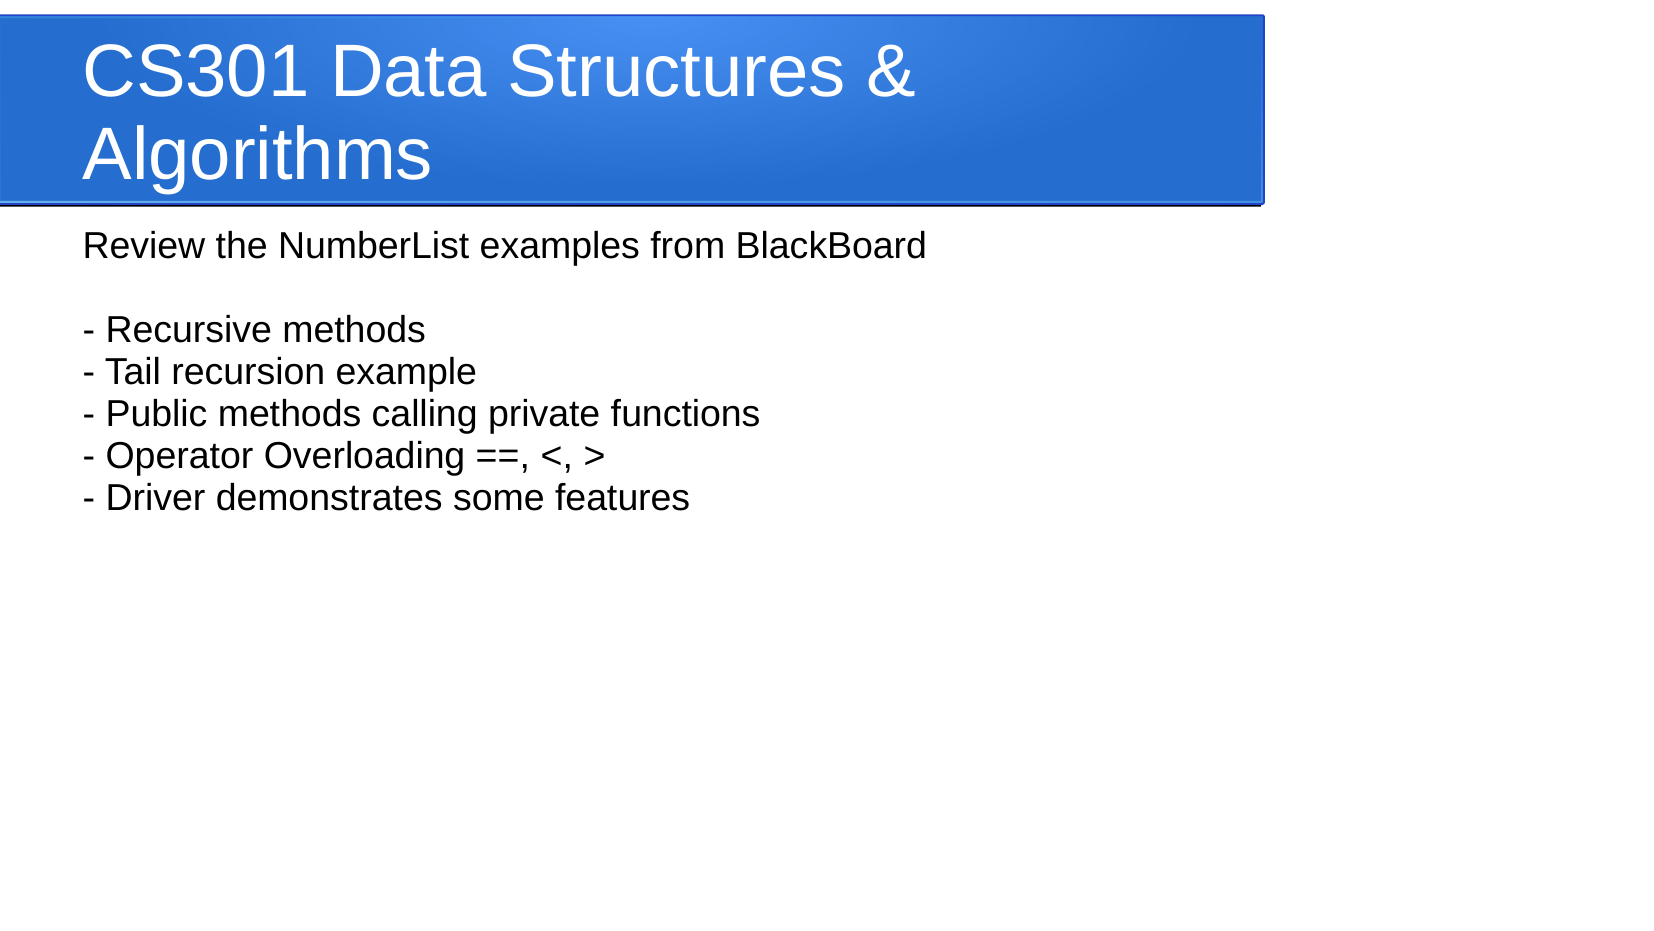

# CS301 Data Structures & Algorithms
Review the NumberList examples from BlackBoard
- Recursive methods
- Tail recursion example
- Public methods calling private functions
- Operator Overloading ==, <, >
- Driver demonstrates some features